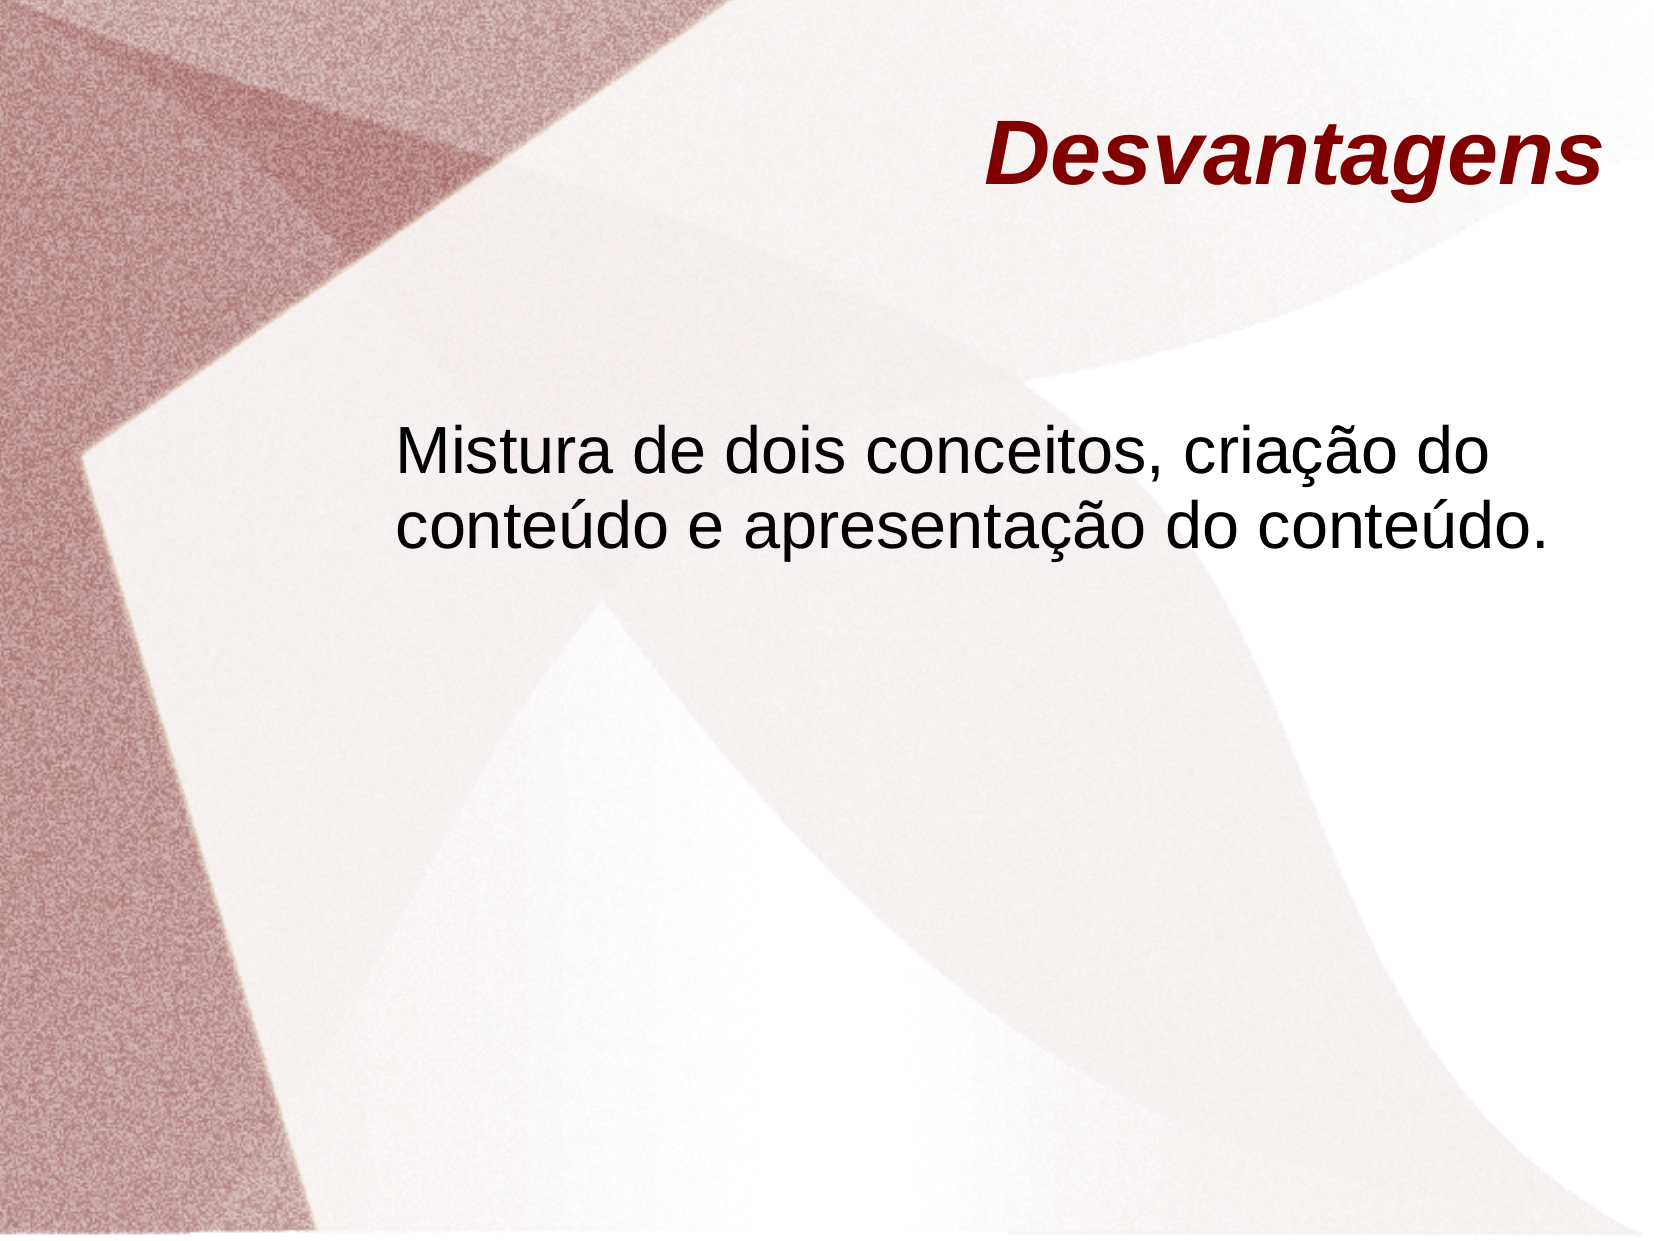

# Desvantagens
Mistura de dois conceitos, criação do conteúdo e apresentação do conteúdo.